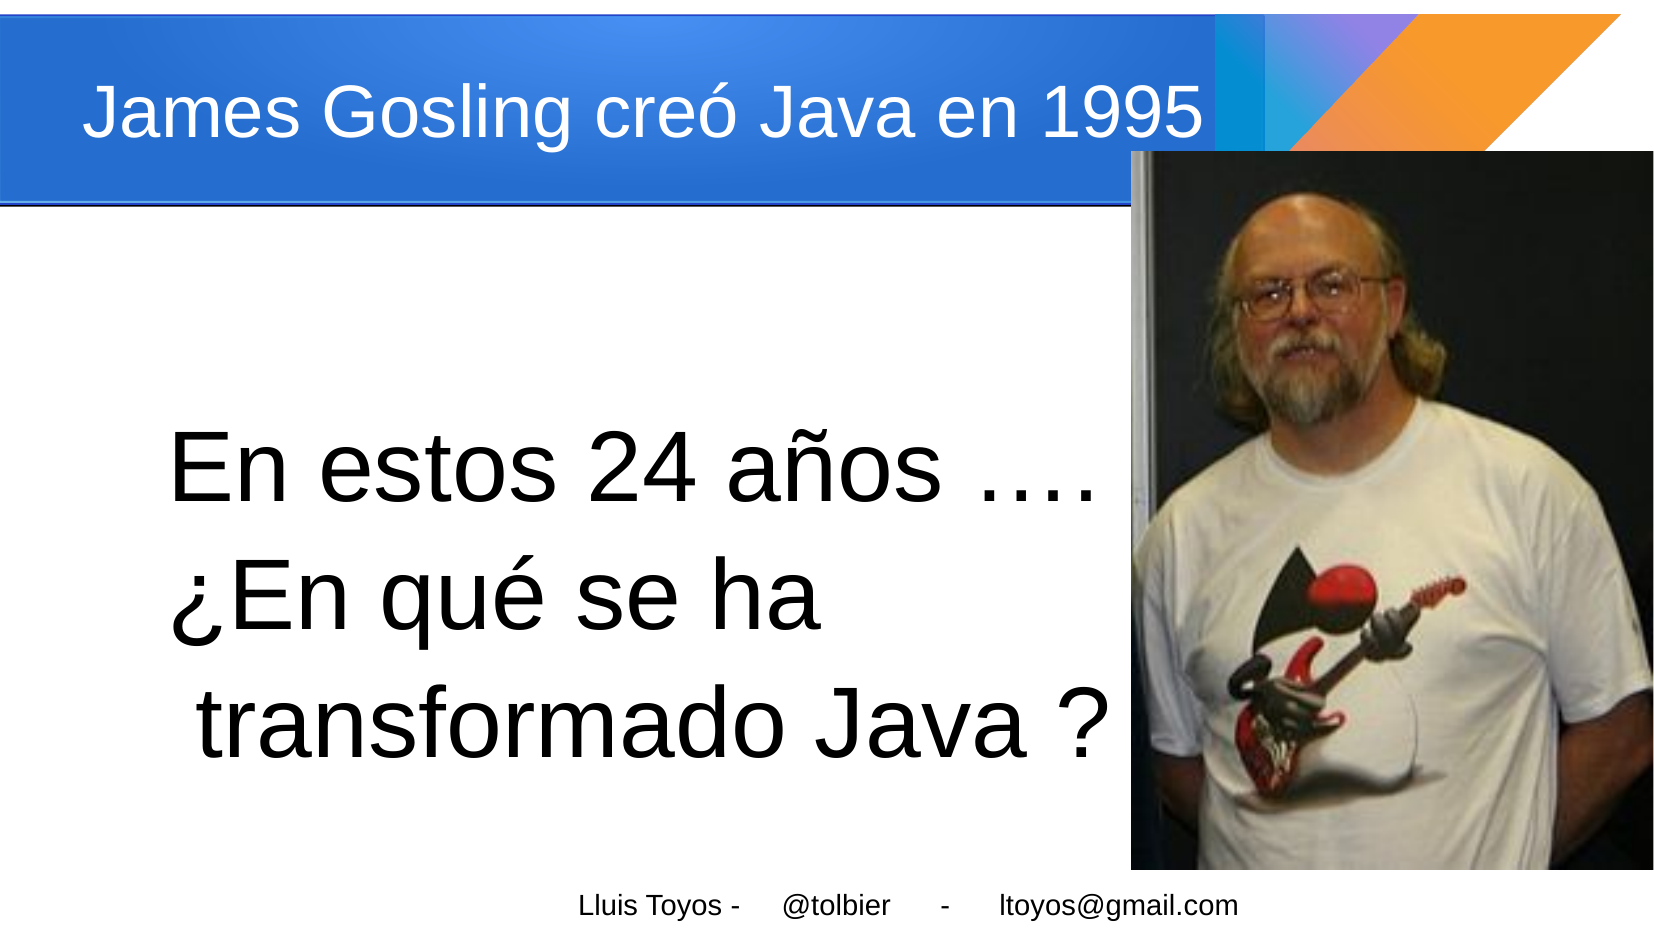

# James Gosling creó Java en 1995
En estos 24 años ….
¿En qué se ha
 transformado Java ?